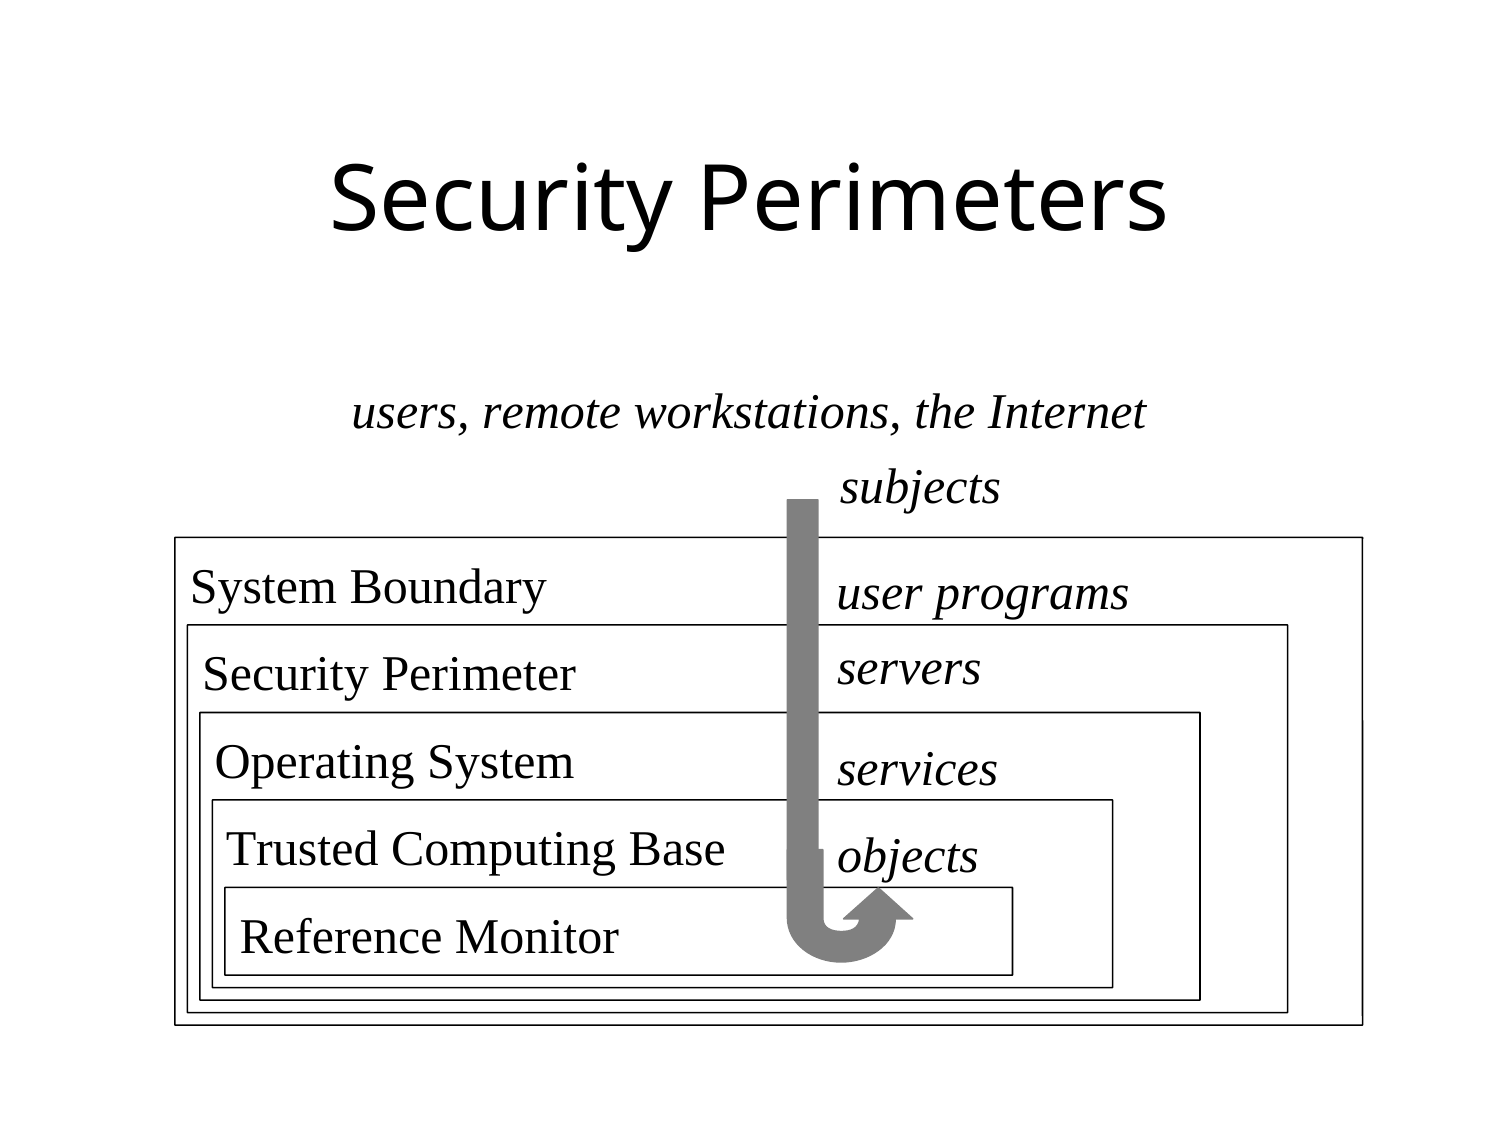

# Security Perimeters
users, remote workstations, the Internet
subjects
System Boundary
user programs
servers
Security Perimeter
Operating System
services
Trusted Computing Base
objects
Reference Monitor